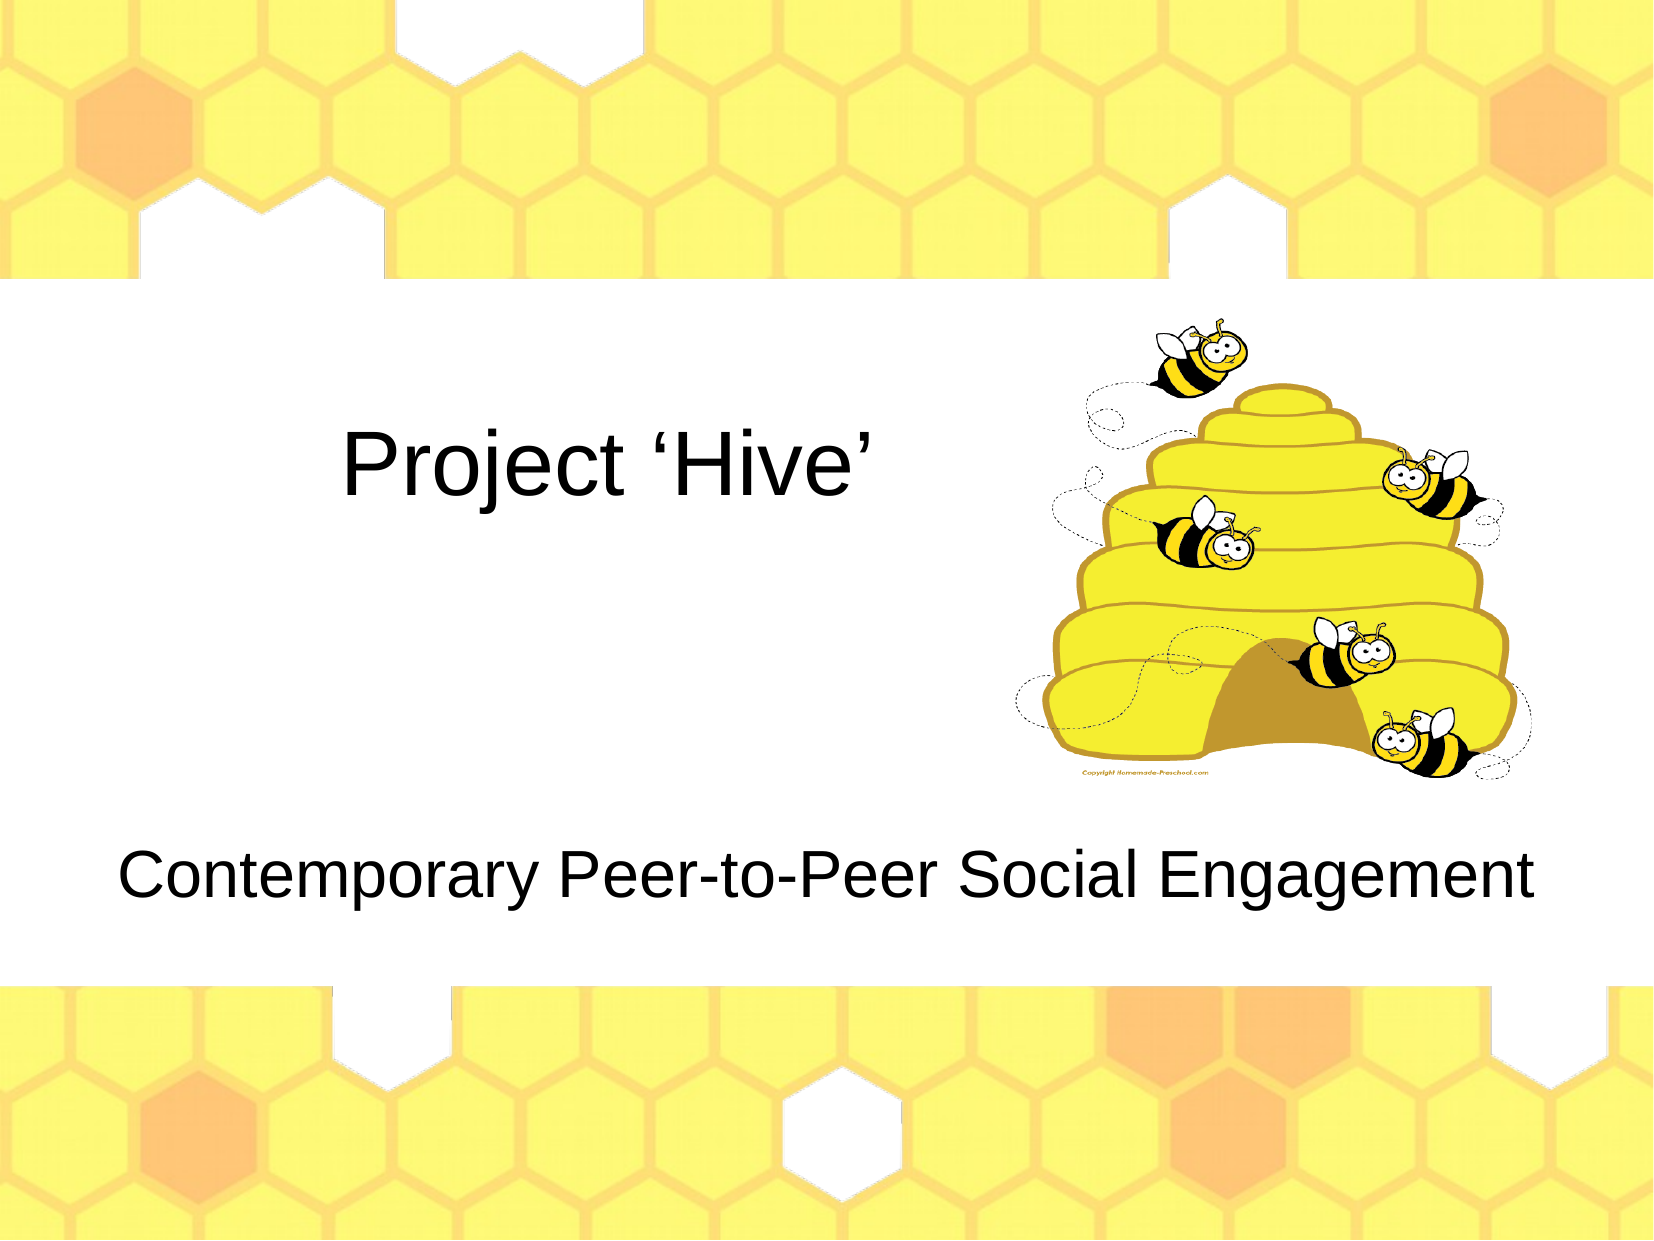

# Project ‘Hive’
Contemporary Peer-to-Peer Social Engagement